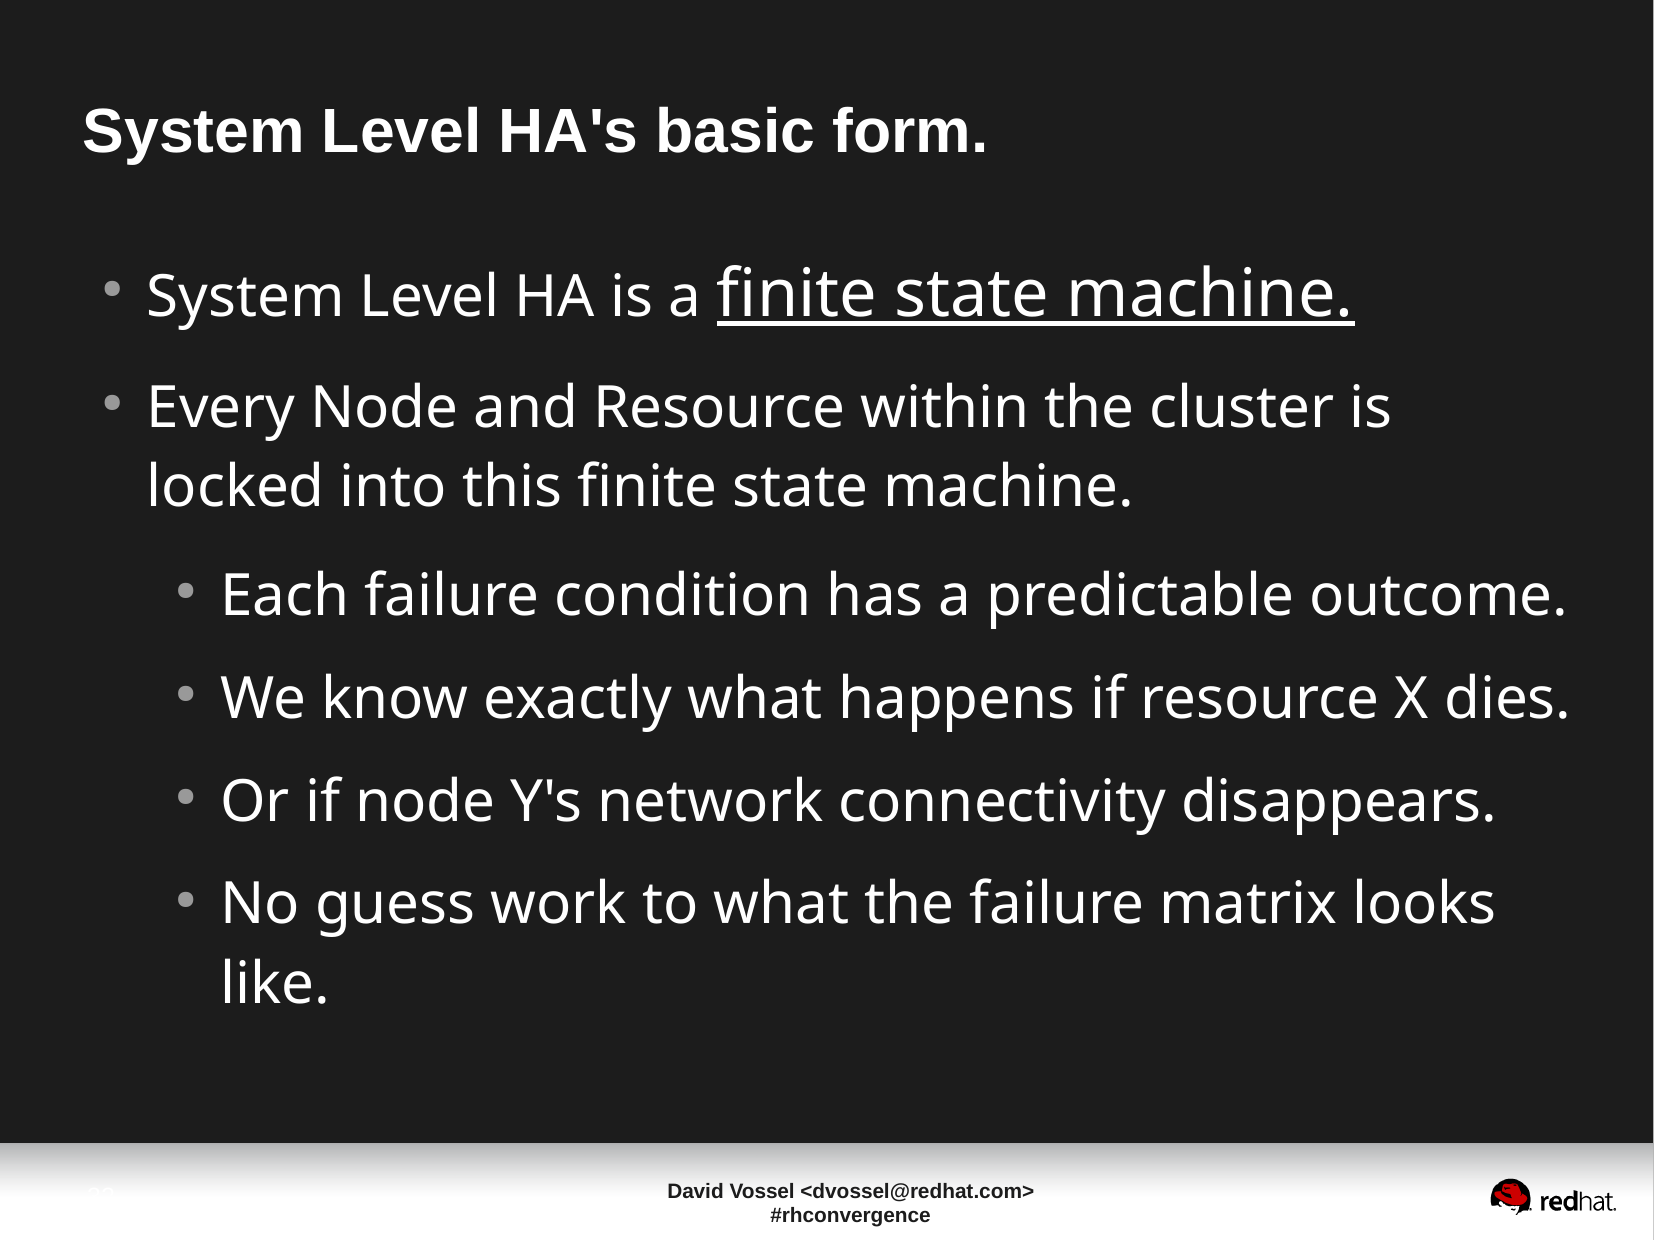

# System Level HA's basic form.
System Level HA is a finite state machine.
Every Node and Resource within the cluster is locked into this finite state machine.
Each failure condition has a predictable outcome.
We know exactly what happens if resource X dies.
Or if node Y's network connectivity disappears.
No guess work to what the failure matrix looks like.